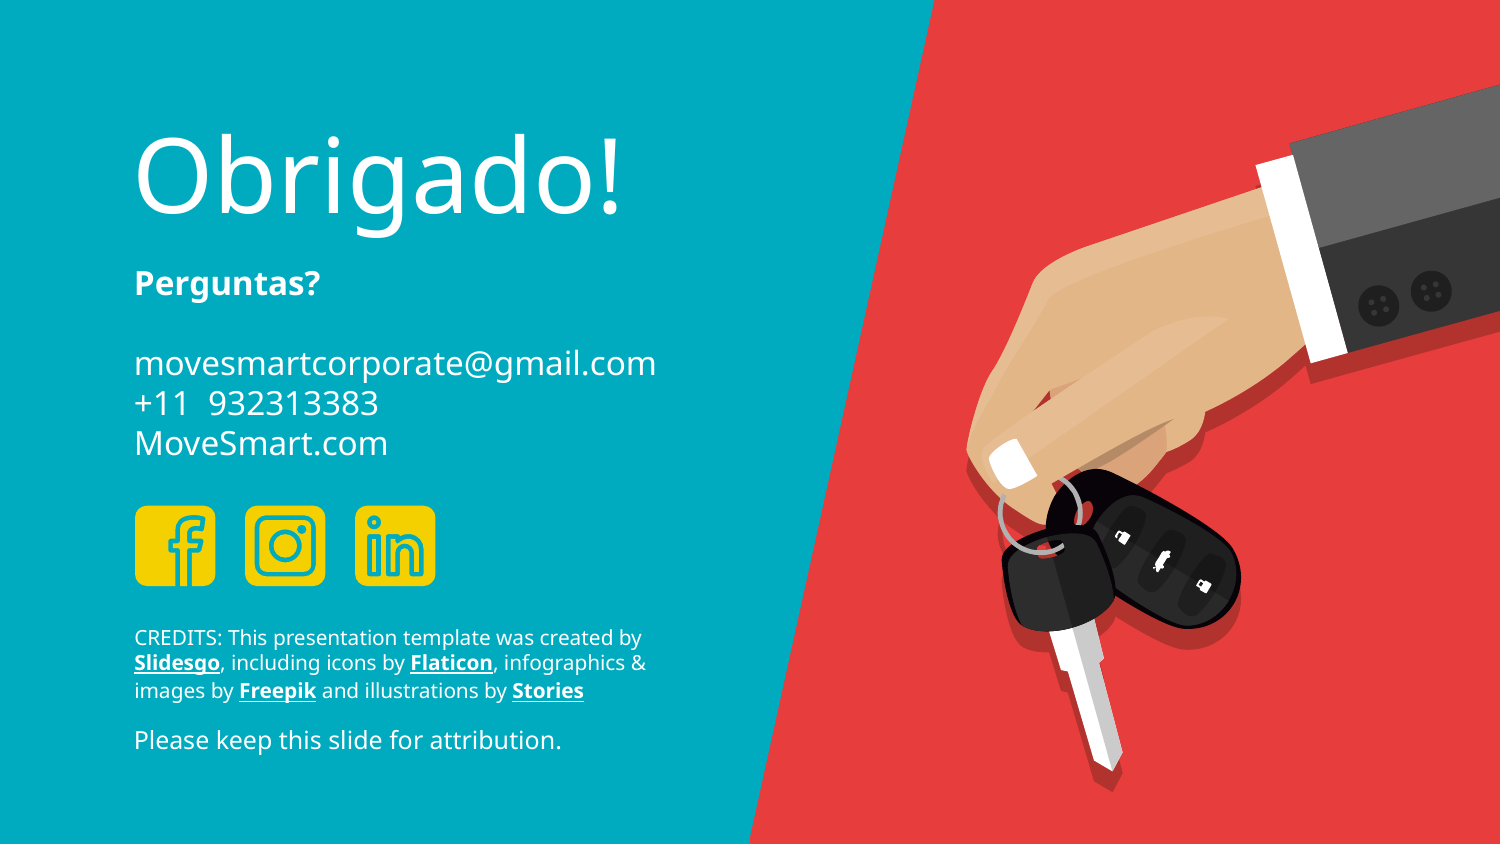

# Obrigado!
Perguntas?
movesmartcorporate@gmail.com
+11 932313383
MoveSmart.com
Please keep this slide for attribution.